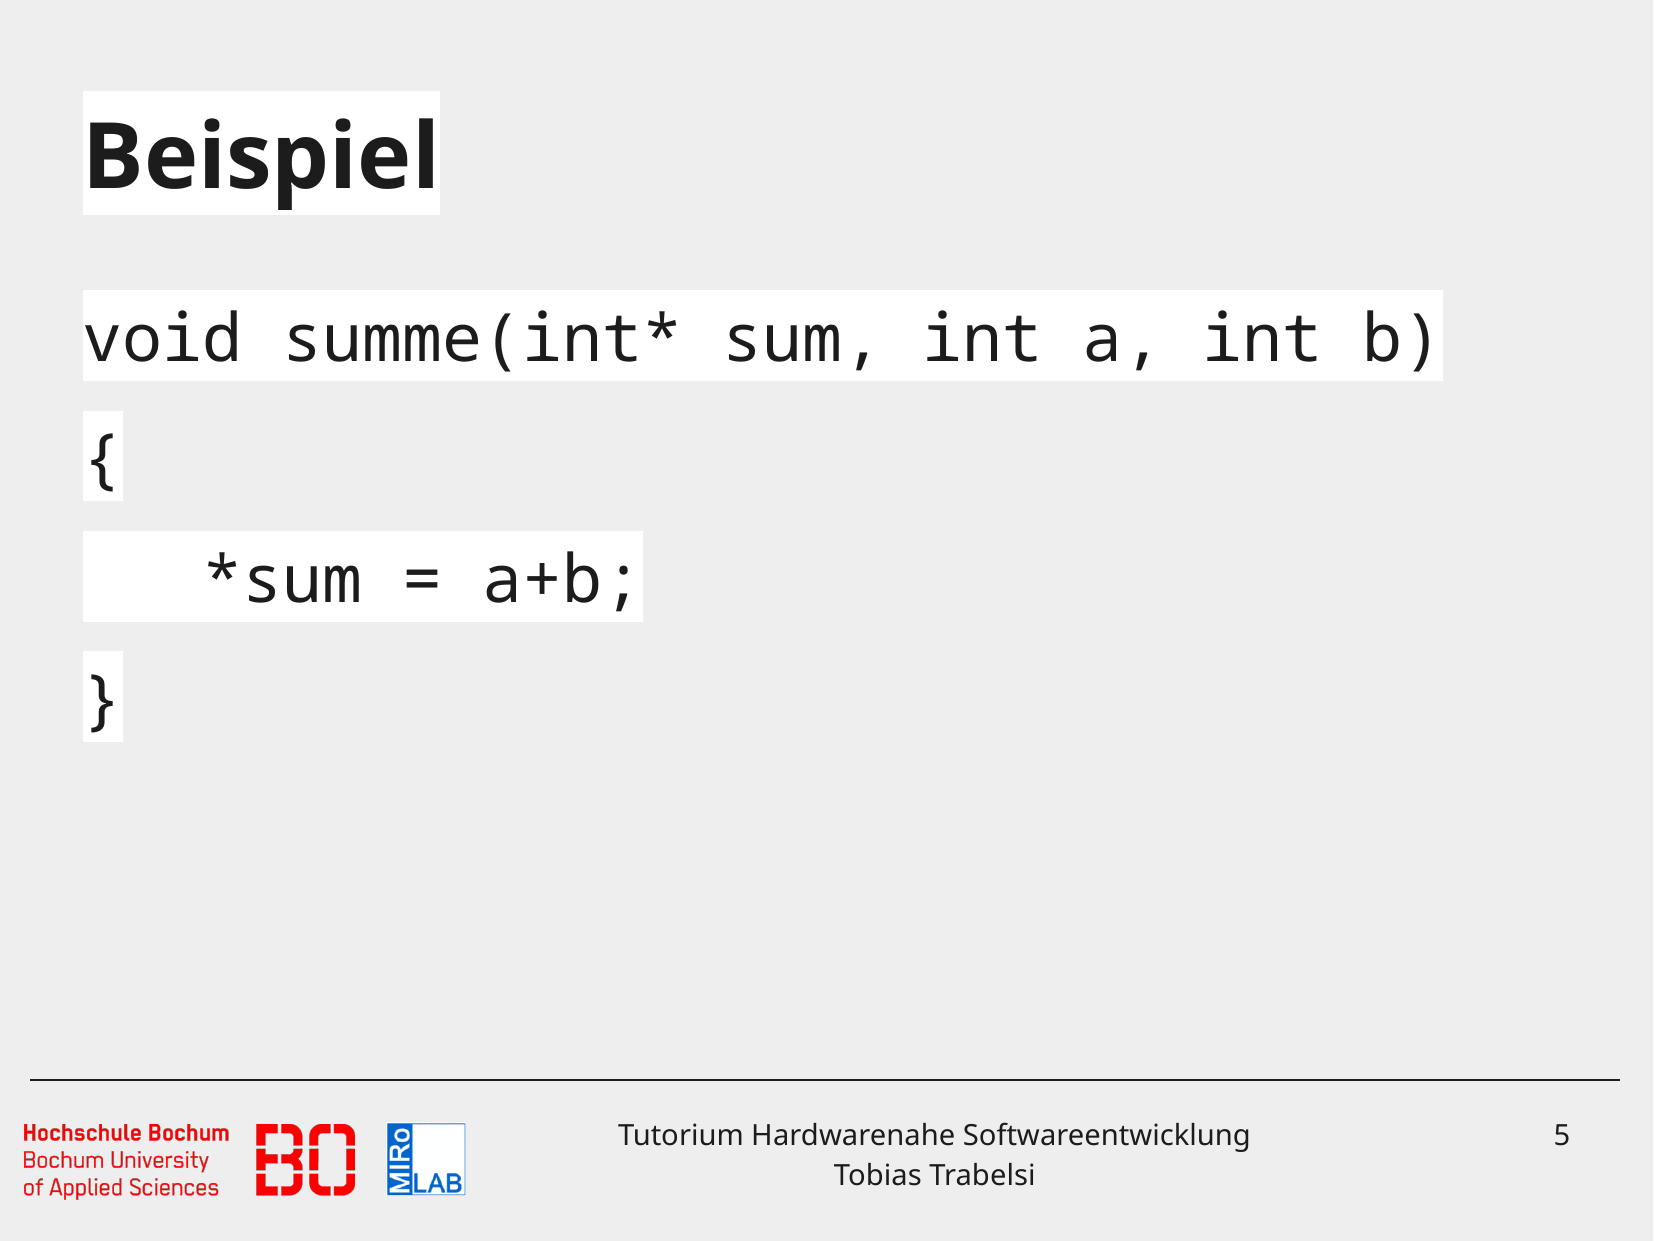

# Beispiel
void summe(int* sum, int a, int b)
{
 *sum = a+b;
}
Vanessa Böhrk - Tutorium Hardwarenahe Softwareentwicklung
5